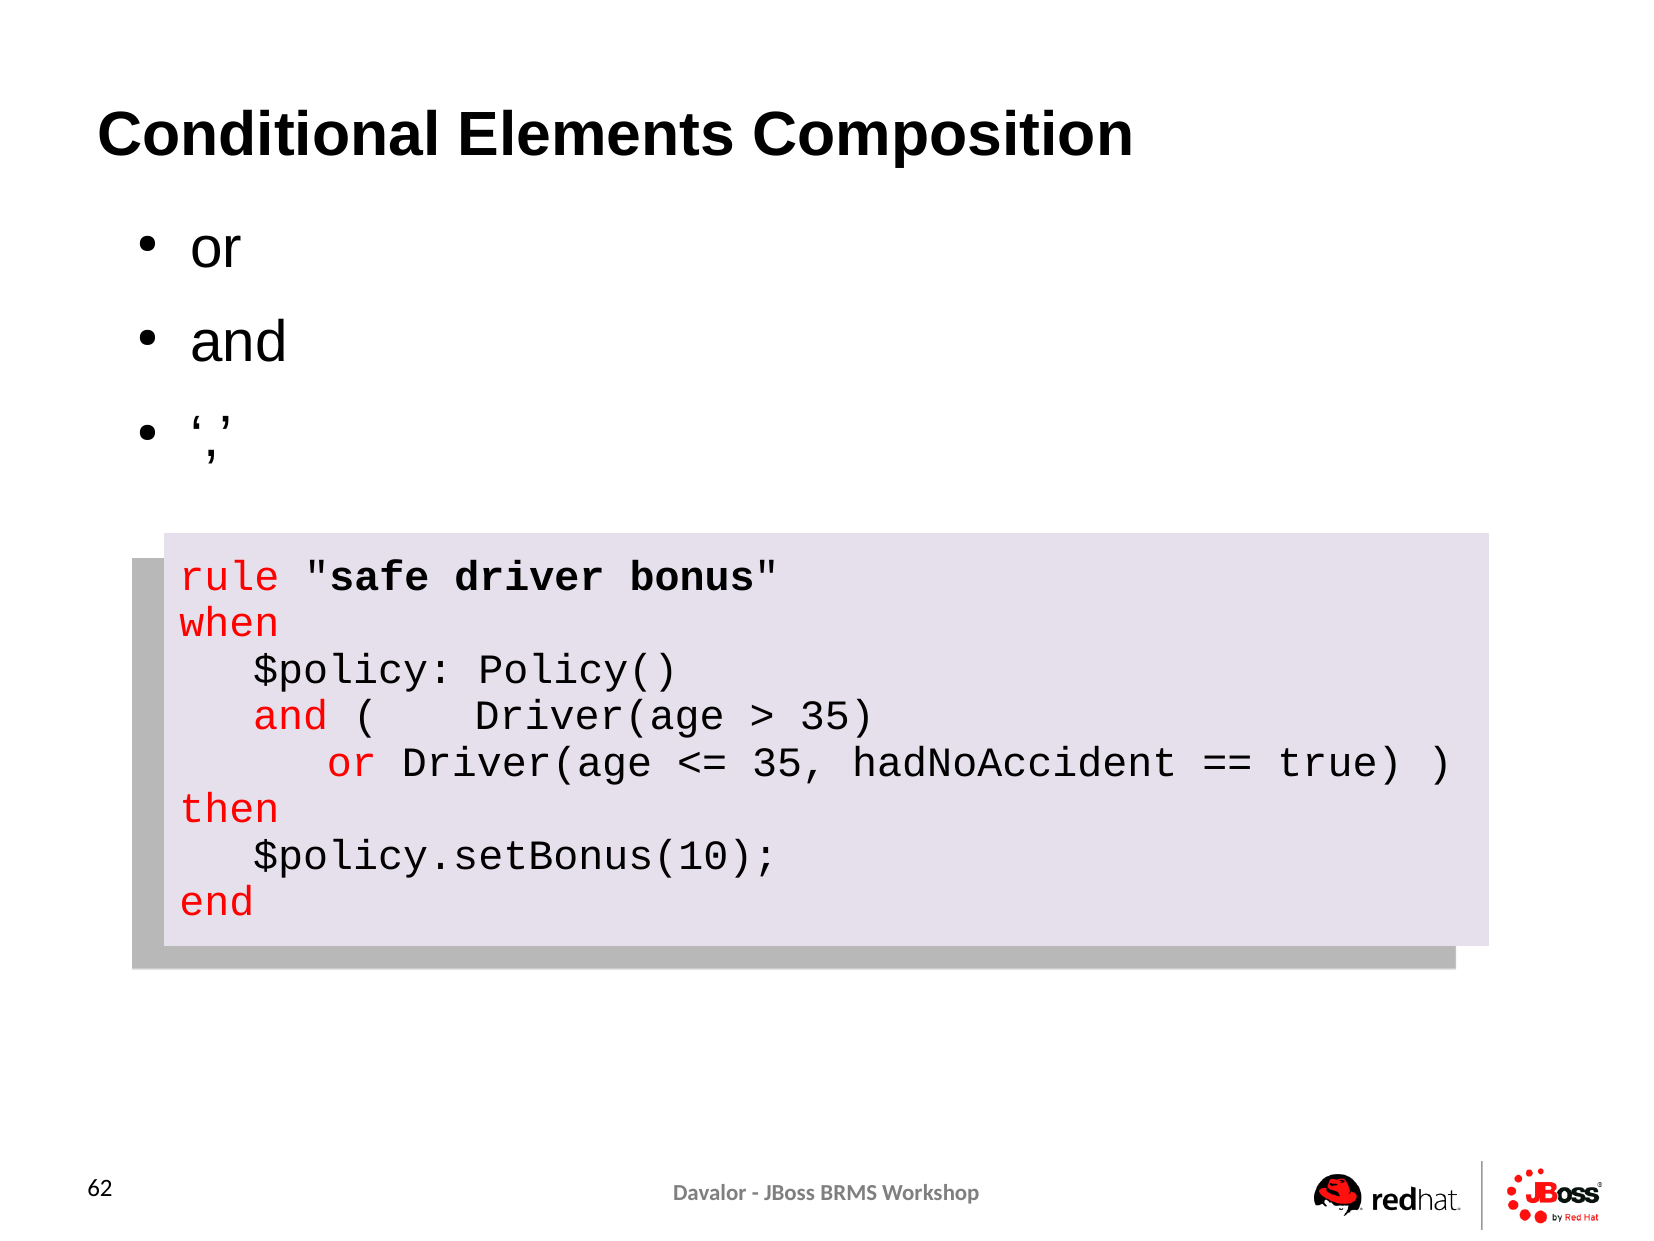

# Conditional Elements Composition
or
and
‘,’
rule "safe driver bonus"
when
	$policy: Policy()
	and ( 	Driver(age > 35)
		or Driver(age <= 35, hadNoAccident == true) )
then
	$policy.setBonus(10);
end